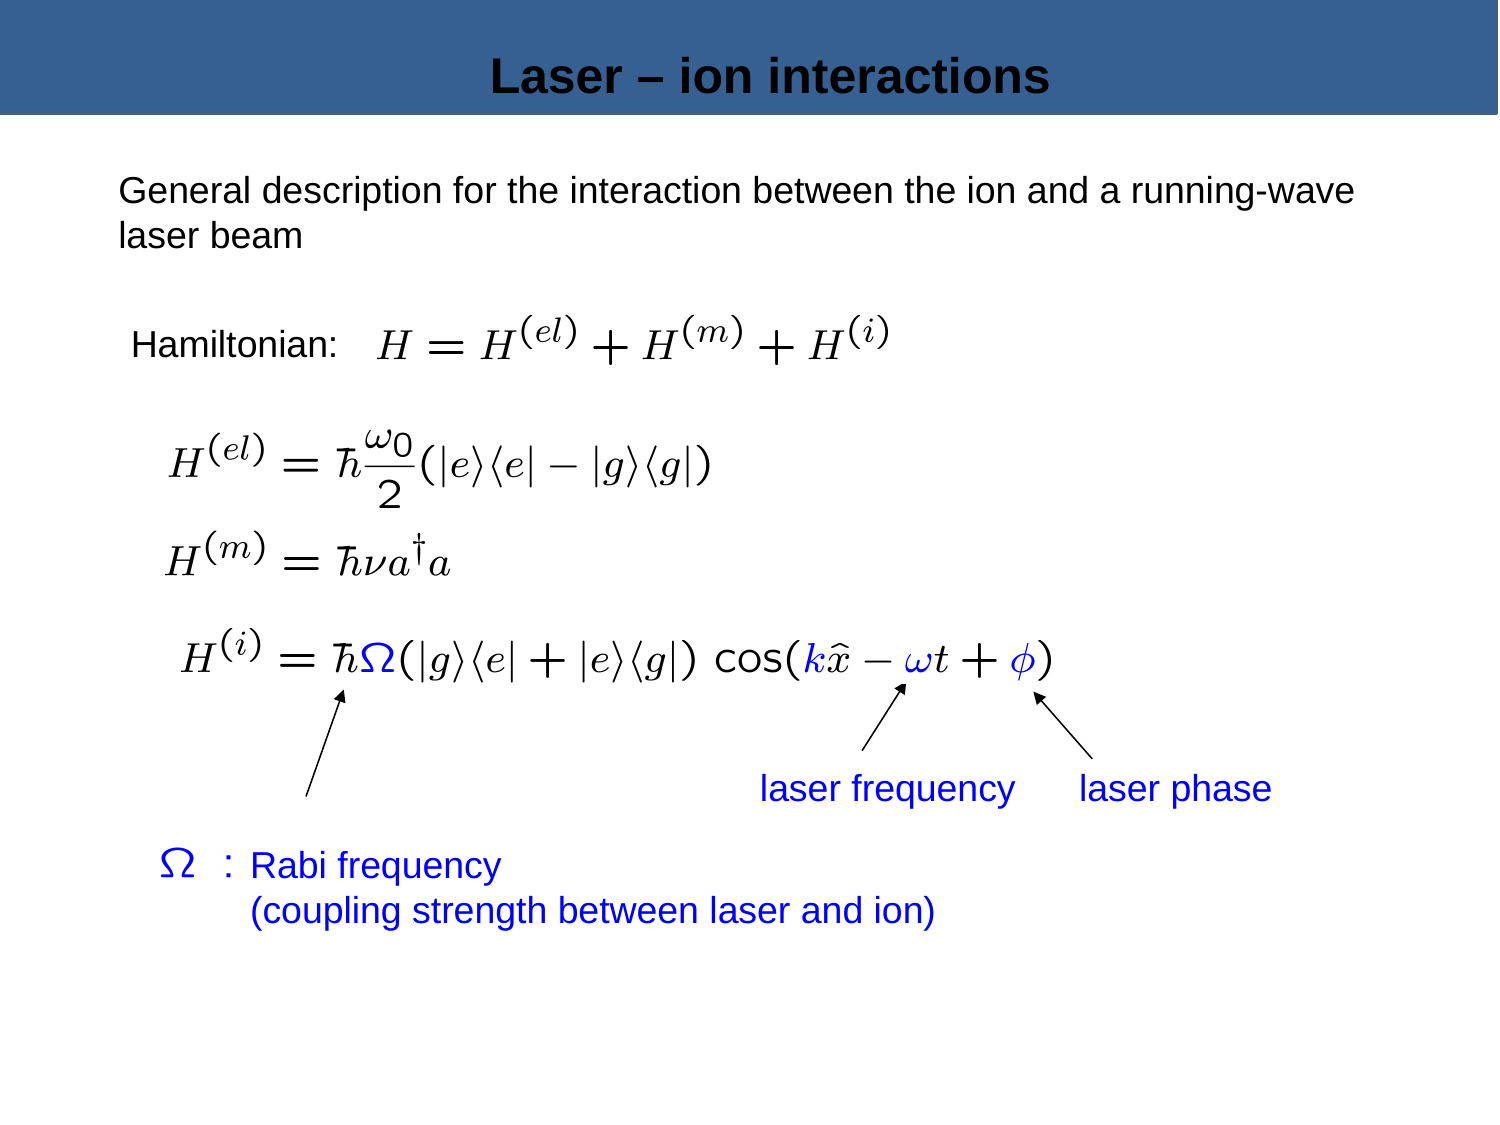

Laser – ion interactions
General description for the interaction between the ion and a running-wave
laser beam
Hamiltonian:
laser frequency
laser phase
Rabi frequency
(coupling strength between laser and ion)